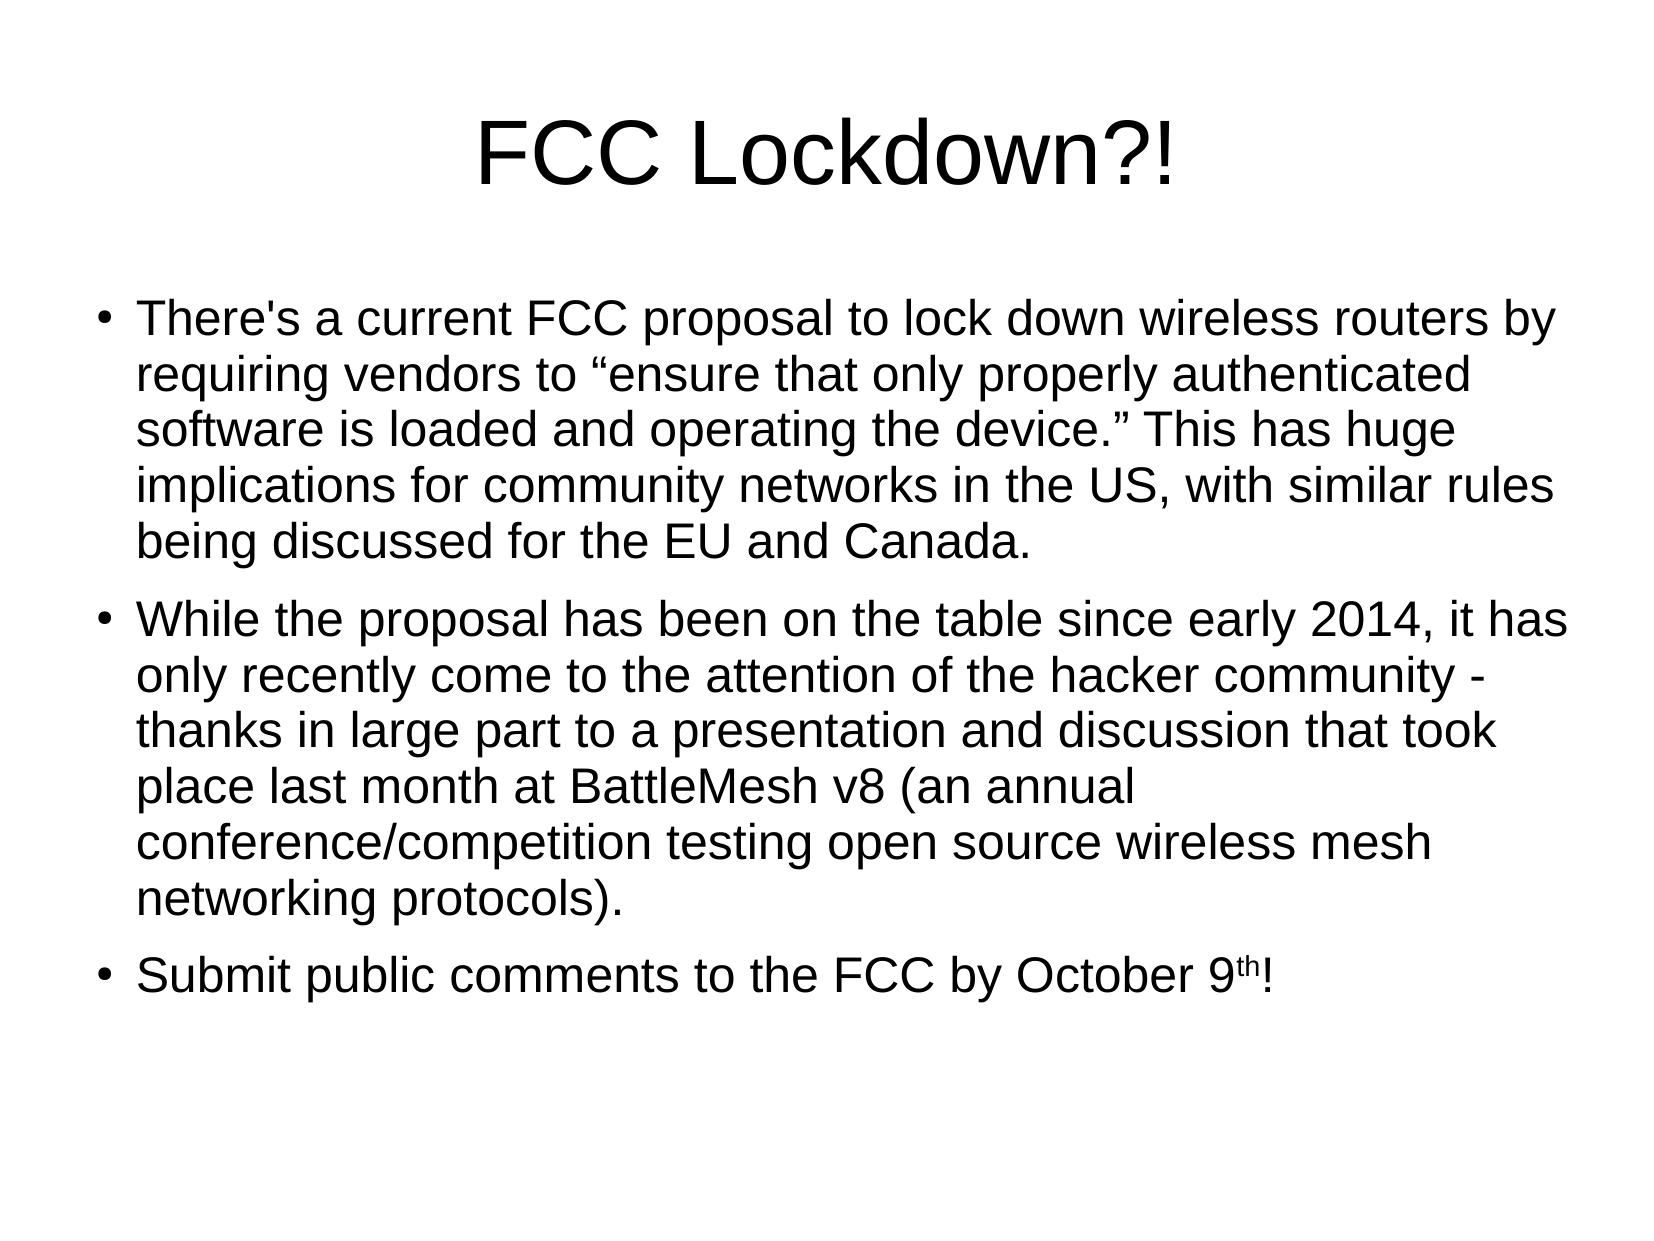

# FCC Lockdown?!
There's a current FCC proposal to lock down wireless routers by requiring vendors to “ensure that only properly authenticated software is loaded and operating the device.” This has huge implications for community networks in the US, with similar rules being discussed for the EU and Canada.
While the proposal has been on the table since early 2014, it has only recently come to the attention of the hacker community - thanks in large part to a presentation and discussion that took place last month at BattleMesh v8 (an annual conference/competition testing open source wireless mesh networking protocols).
Submit public comments to the FCC by October 9th!